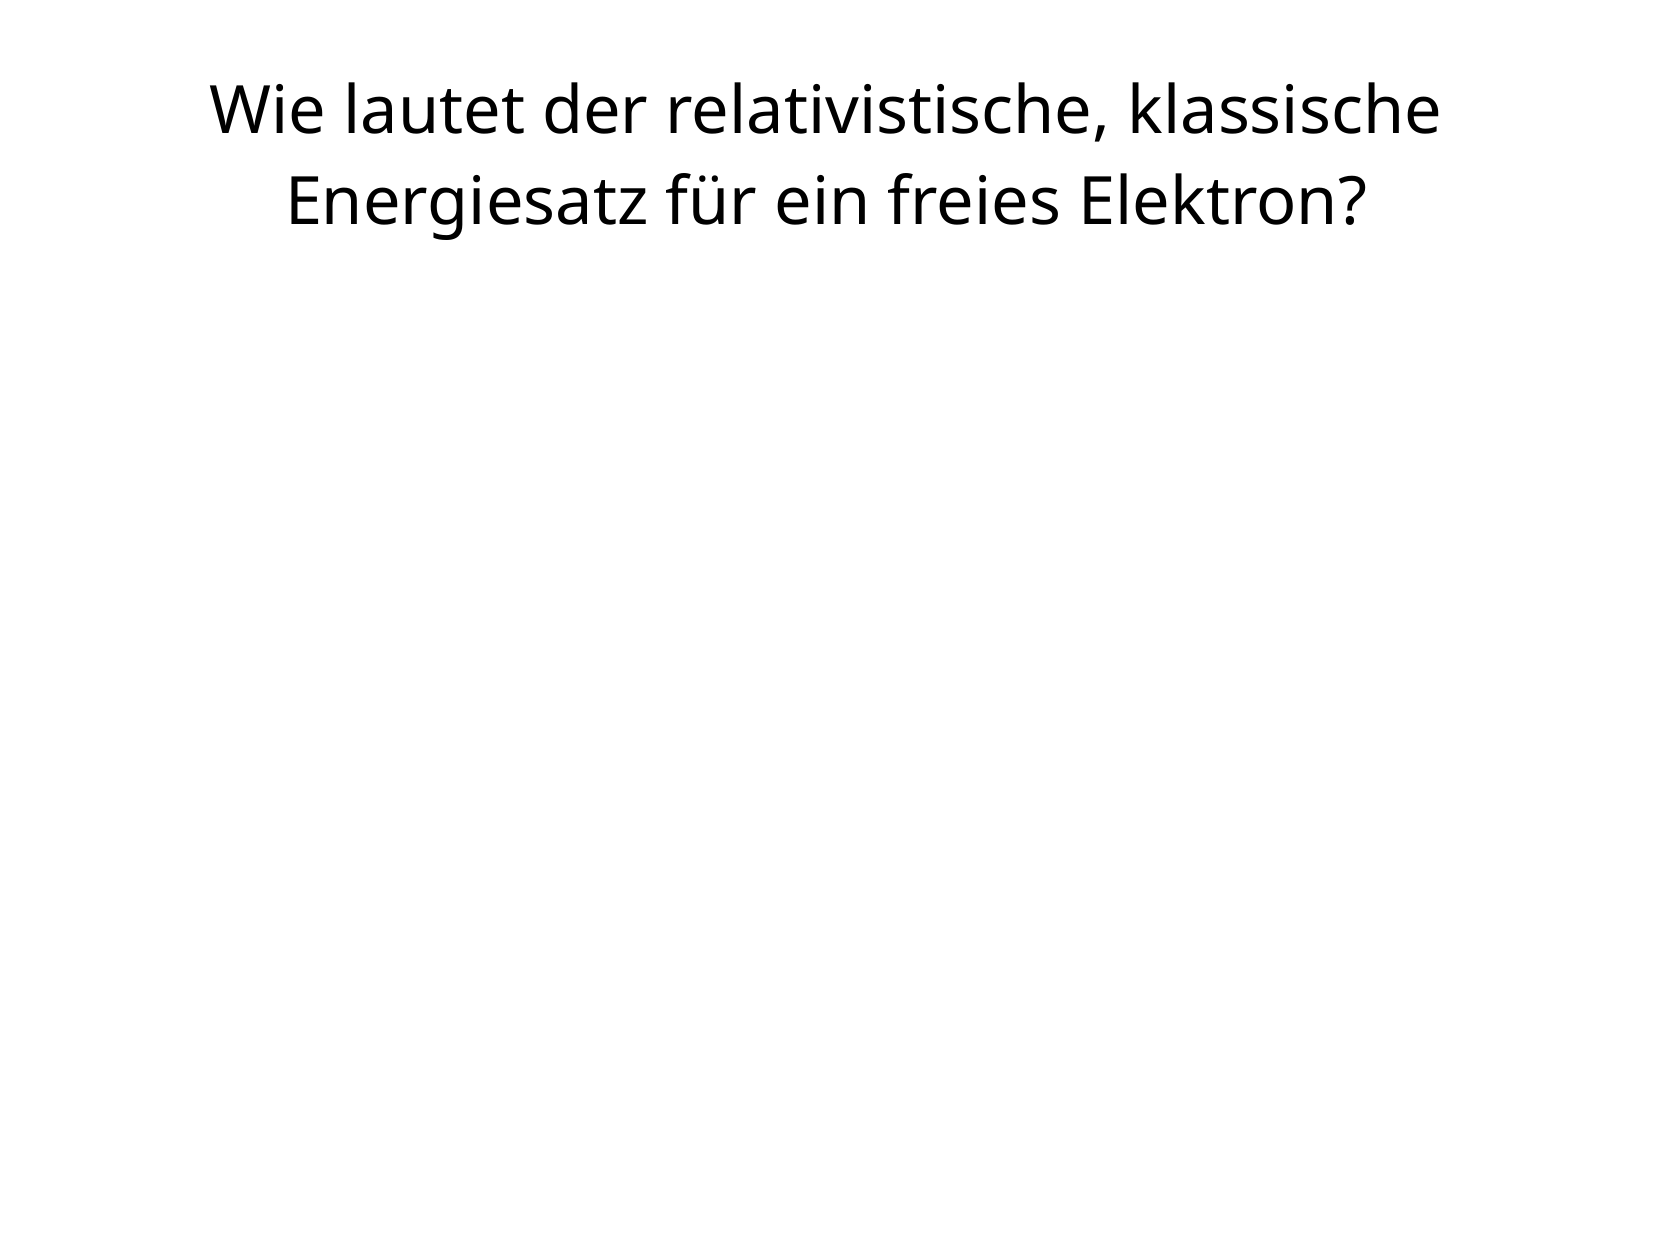

# Wie lautet der relativistische, klassische Energiesatz für ein freies Elektron?